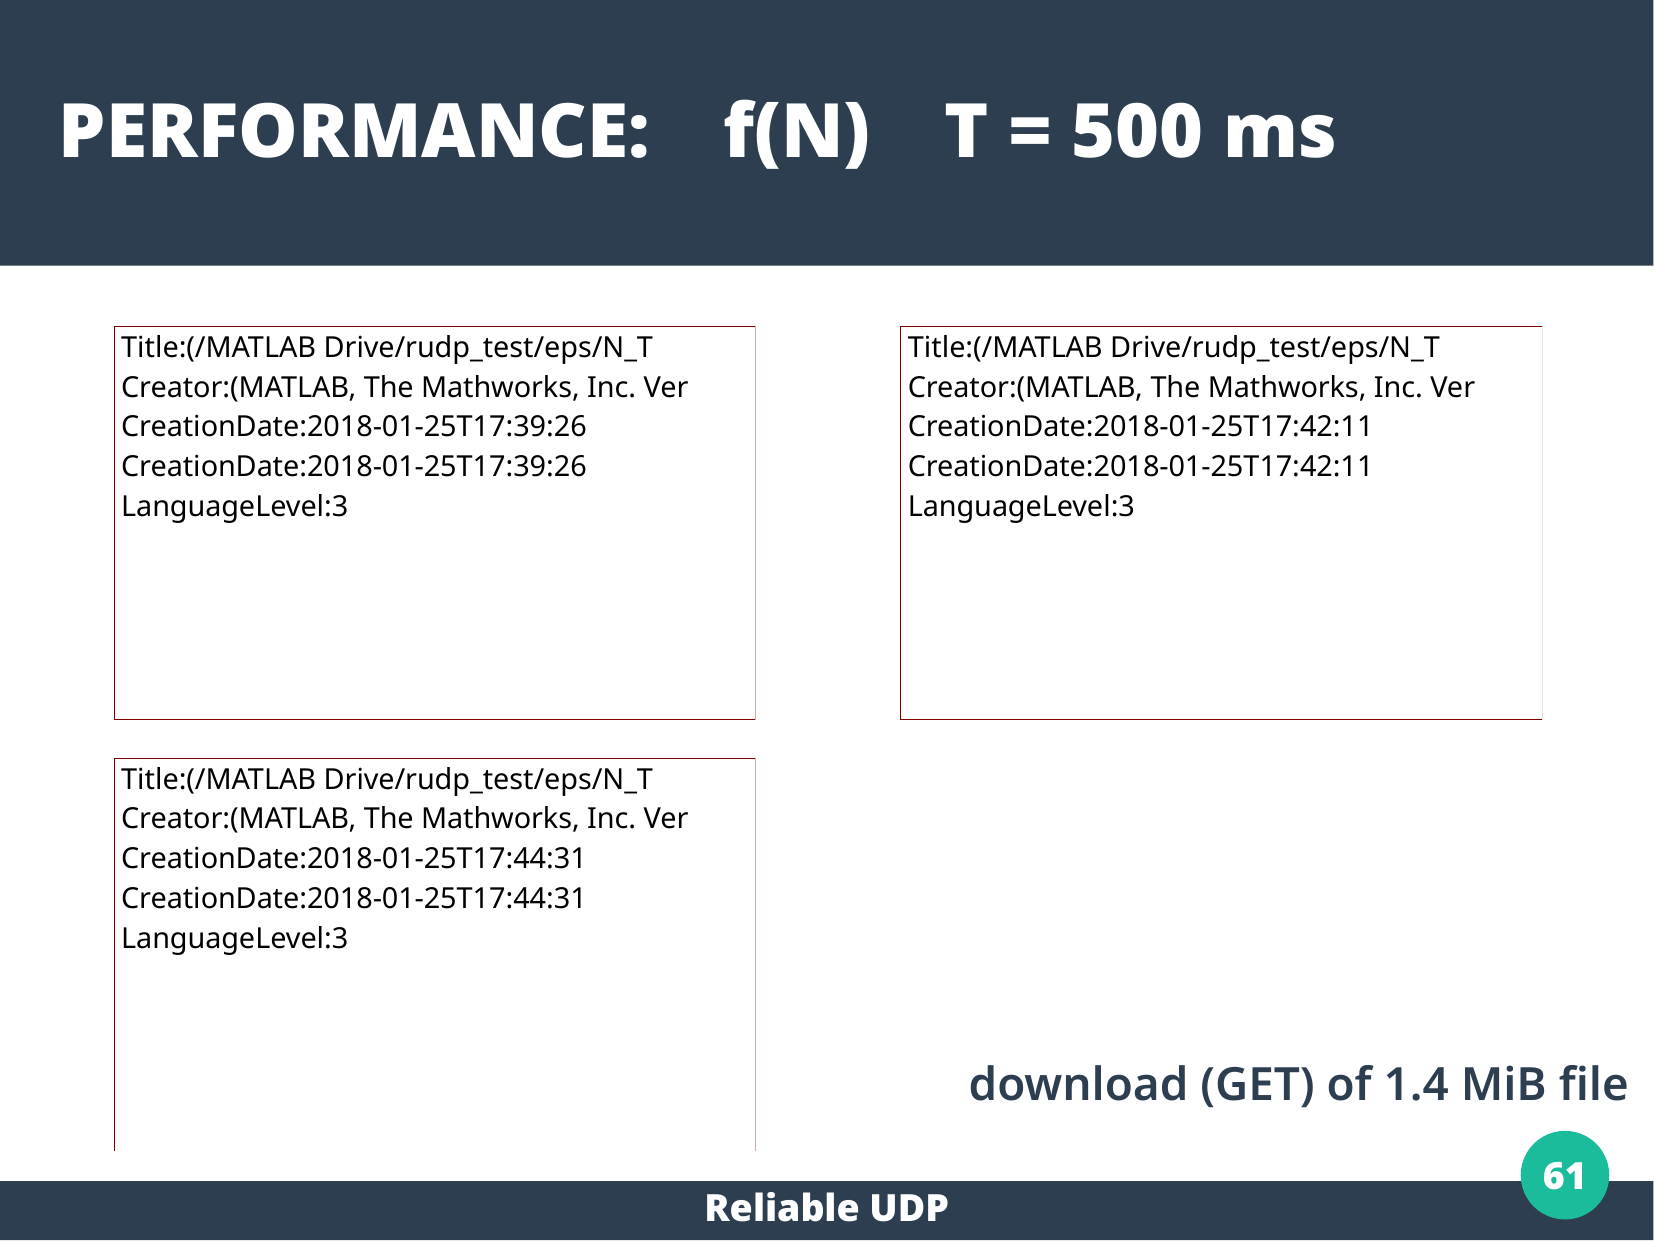

# PERFORMANCE:	f(N)		T = 500 ms
download (GET) of 1.4 MiB file
61
Reliable UDP